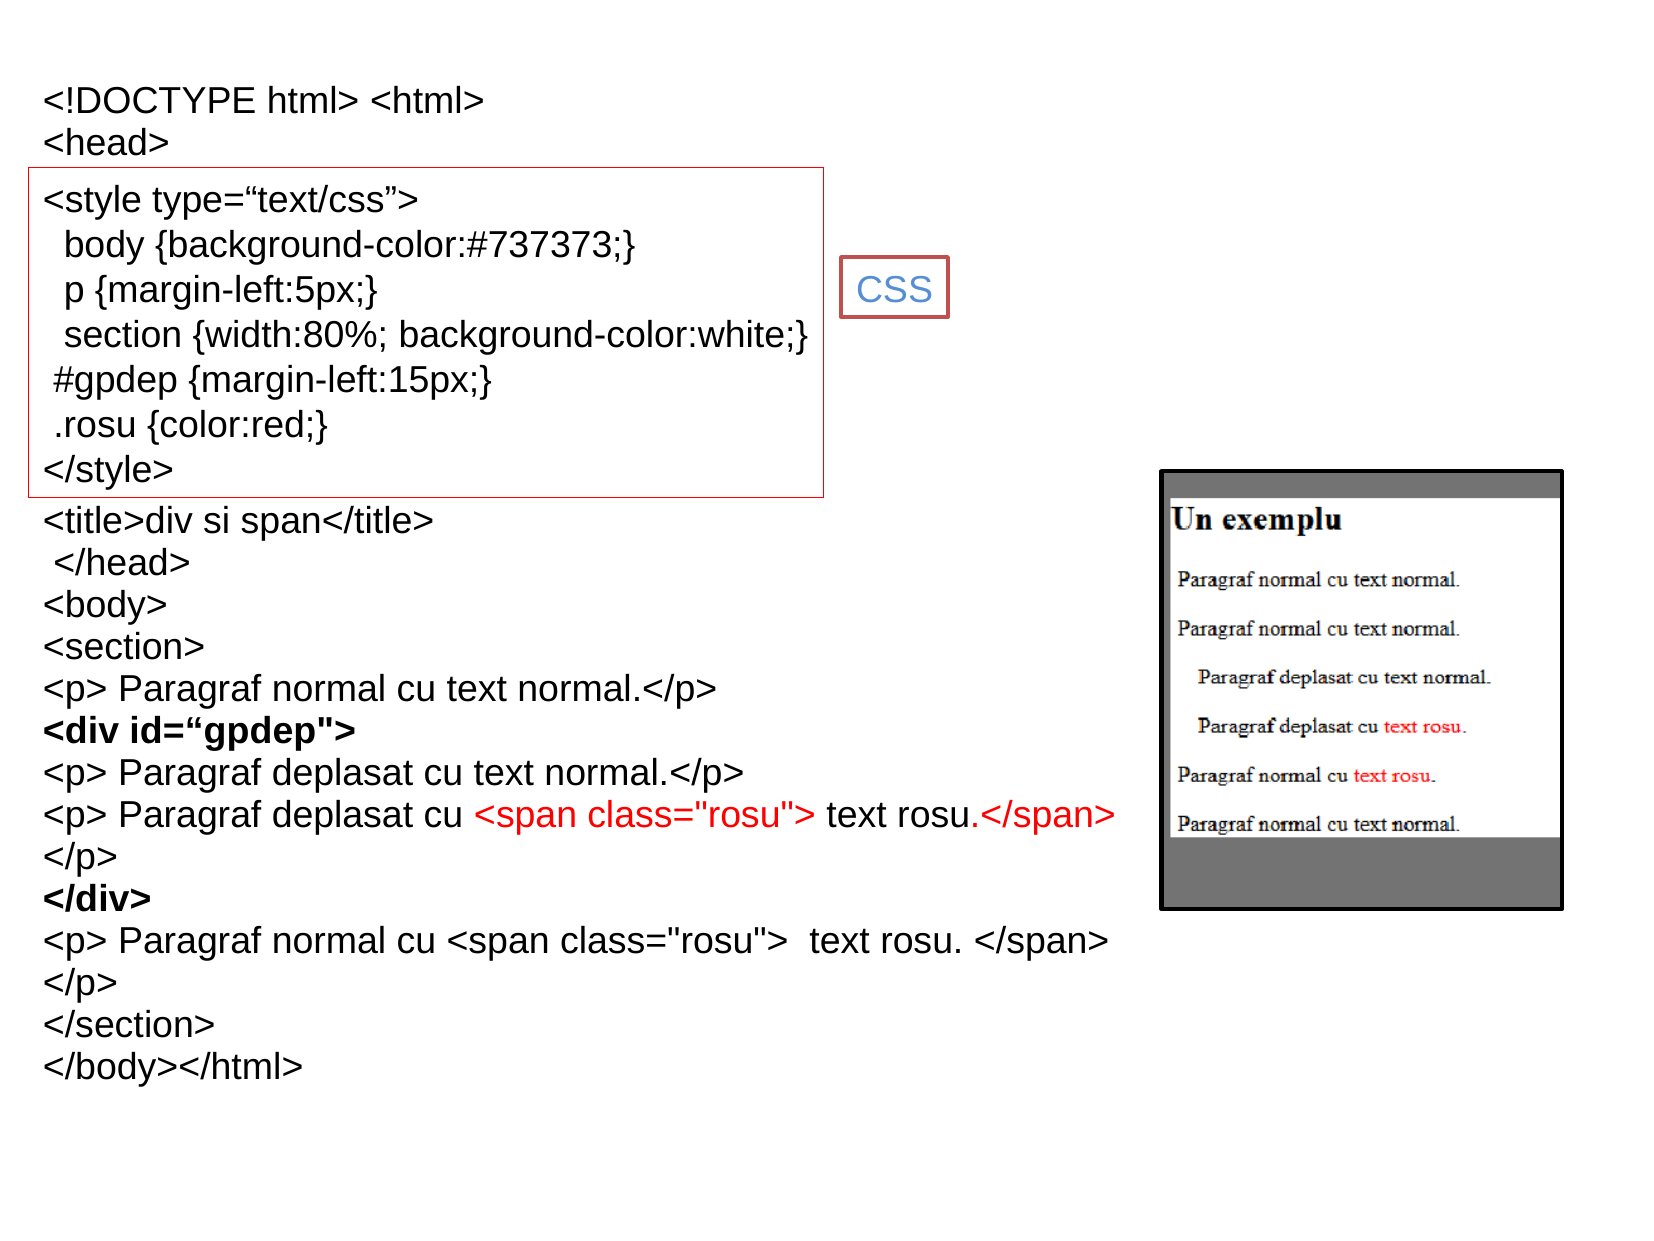

<!DOCTYPE html> <html>
<head>
<title>div si span</title>
 </head>
<body>
<section>
<p> Paragraf normal cu text normal.</p>
<div id=“gpdep">
<p> Paragraf deplasat cu text normal.</p>
<p> Paragraf deplasat cu <span class="rosu"> text rosu.</span>
</p>
</div>
<p> Paragraf normal cu <span class="rosu"> text rosu. </span>
</p>
</section>
</body></html>
<style type=“text/css”>
 body {background-color:#737373;}
 p {margin-left:5px;}
 section {width:80%; background-color:white;}
 #gpdep {margin-left:15px;}
 .rosu {color:red;}
</style>
CSS